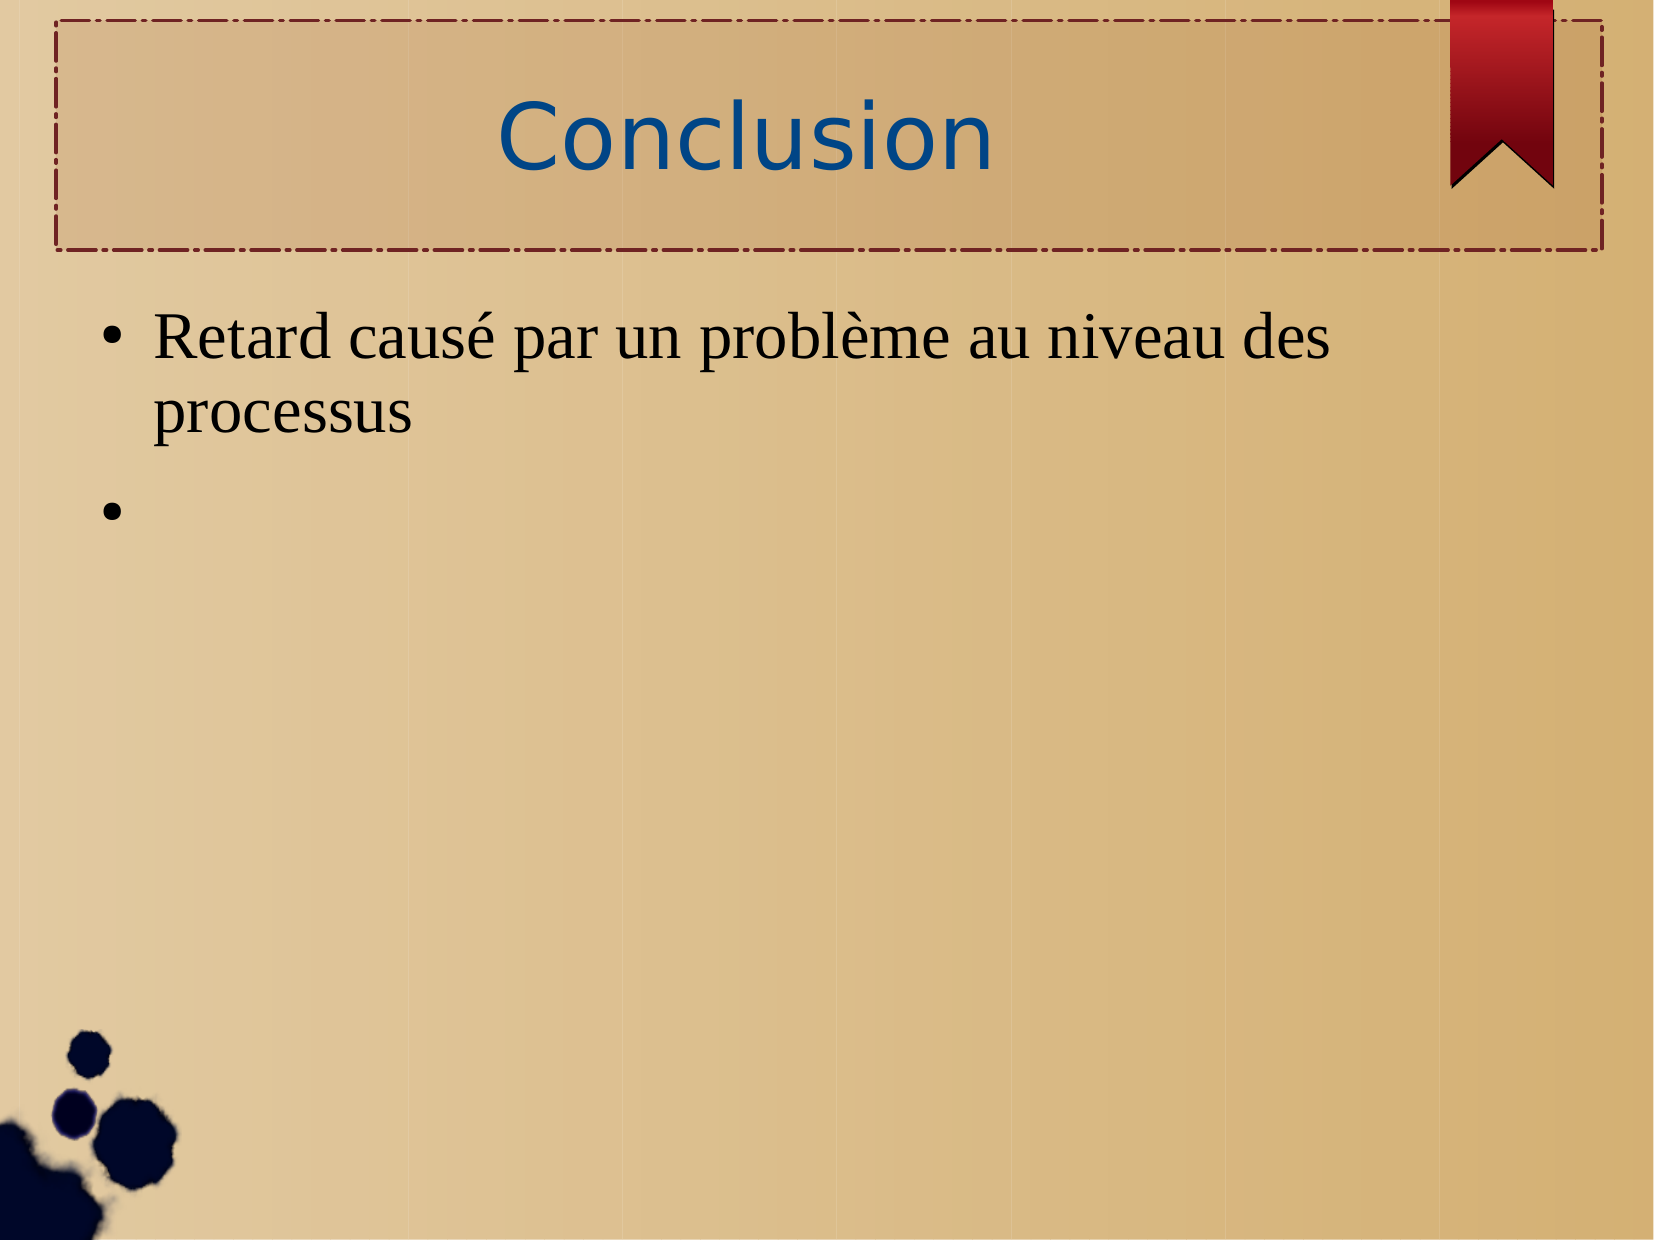

# Conclusion
Retard causé par un problème au niveau des processus